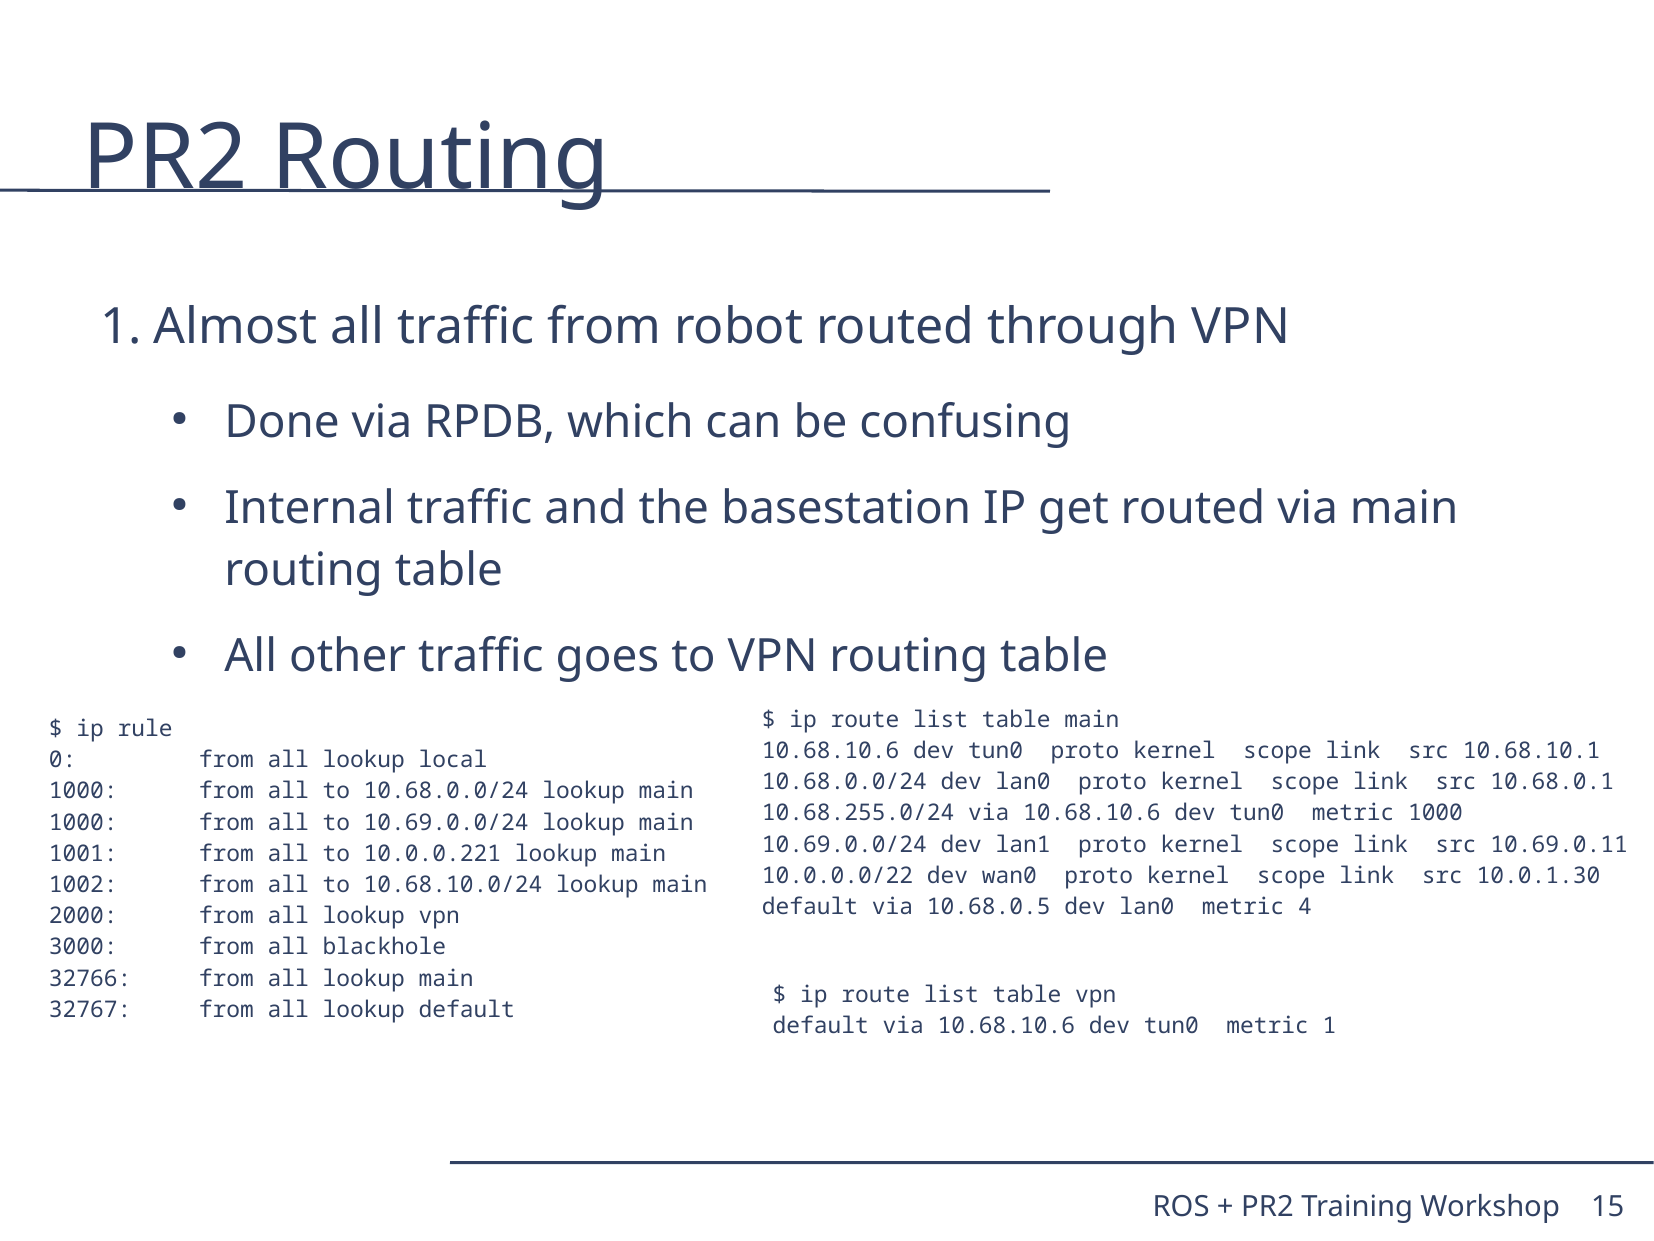

# PR2 Routing
Almost all traffic from robot routed through VPN
Done via RPDB, which can be confusing
Internal traffic and the basestation IP get routed via main routing table
All other traffic goes to VPN routing table
$ ip route list table main
10.68.10.6 dev tun0 proto kernel scope link src 10.68.10.1
10.68.0.0/24 dev lan0 proto kernel scope link src 10.68.0.1
10.68.255.0/24 via 10.68.10.6 dev tun0 metric 1000
10.69.0.0/24 dev lan1 proto kernel scope link src 10.69.0.11
10.0.0.0/22 dev wan0 proto kernel scope link src 10.0.1.30
default via 10.68.0.5 dev lan0 metric 4
$ ip rule
0:		from all lookup local
1000:		from all to 10.68.0.0/24 lookup main
1000:		from all to 10.69.0.0/24 lookup main
1001:		from all to 10.0.0.221 lookup main
1002:		from all to 10.68.10.0/24 lookup main
2000:		from all lookup vpn
3000:		from all blackhole
32766:	from all lookup main
32767:	from all lookup default
$ ip route list table vpn
default via 10.68.10.6 dev tun0 metric 1